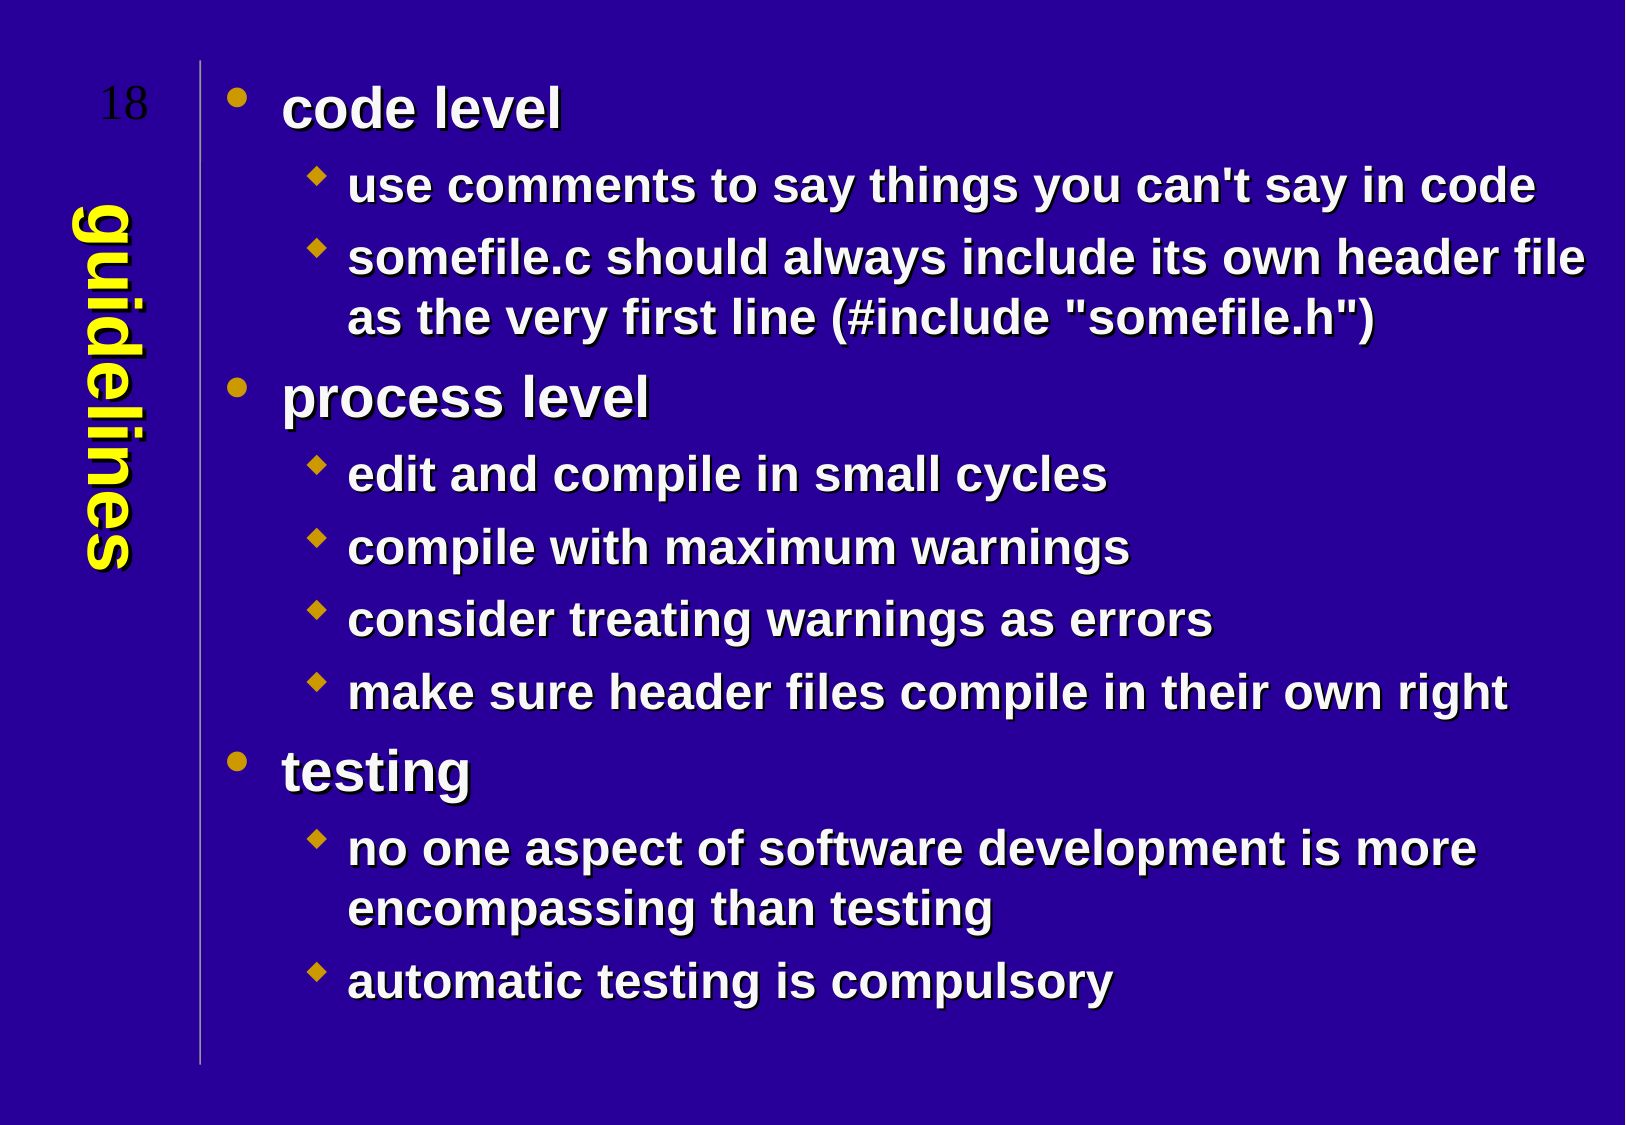

18
code level
use comments to say things you can't say in code
somefile.c should always include its own header file as the very first line (#include "somefile.h")
process level
edit and compile in small cycles
compile with maximum warnings
consider treating warnings as errors
make sure header files compile in their own right
testing
no one aspect of software development is more encompassing than testing
automatic testing is compulsory
# guidelines